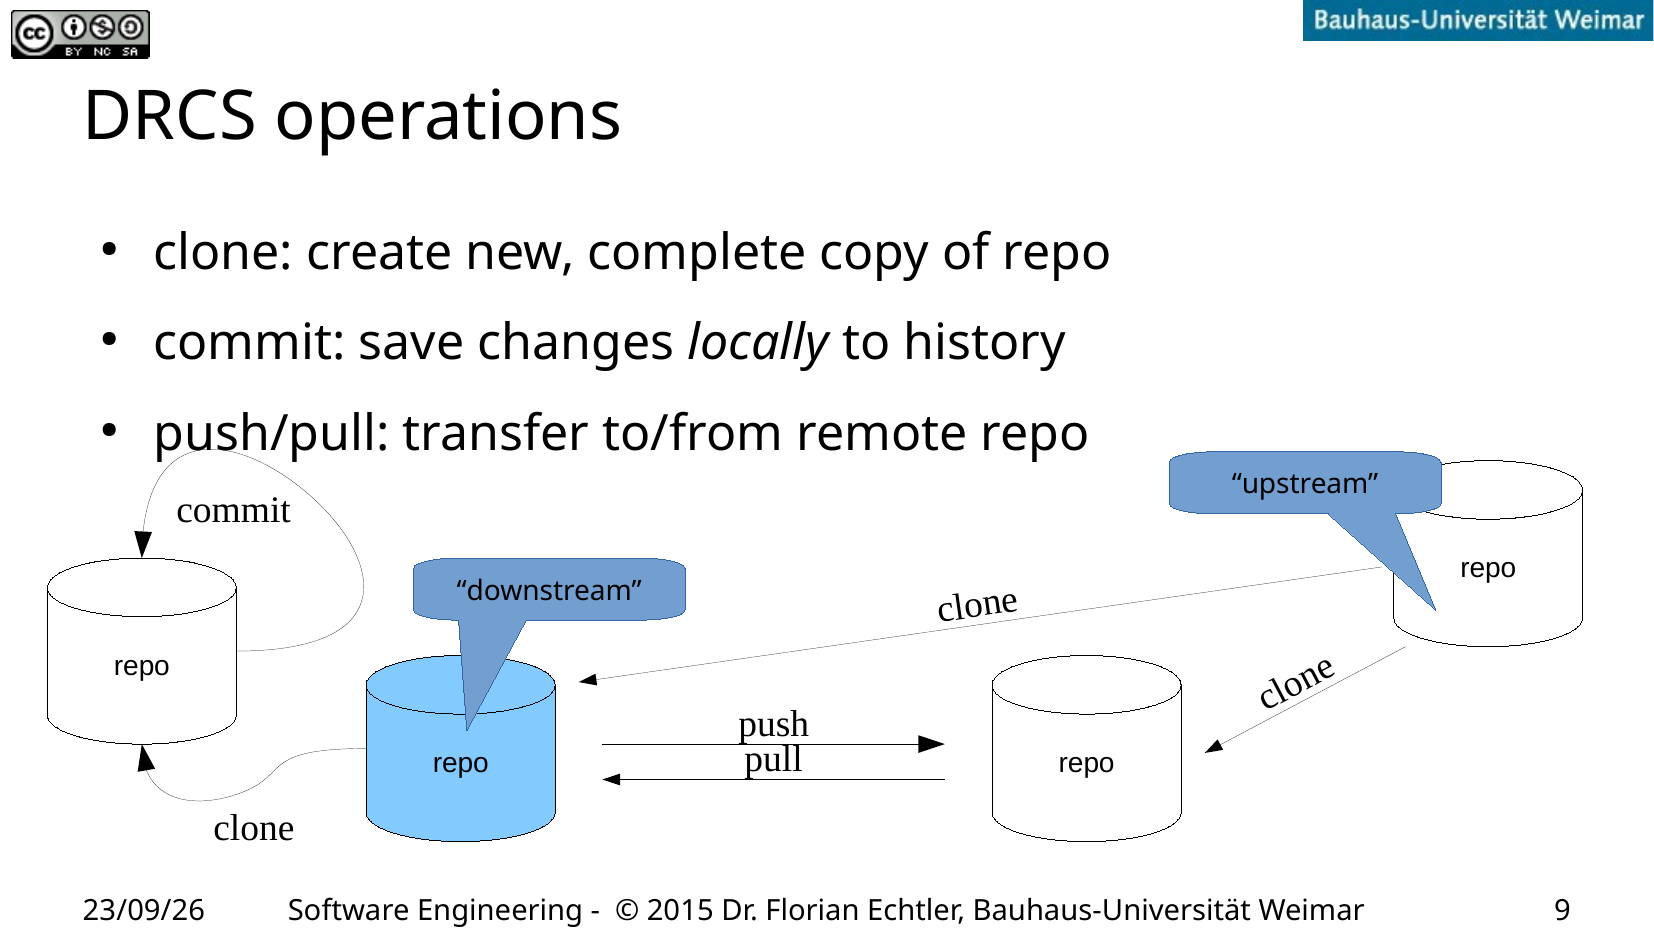

# DRCS operations
clone: create new, complete copy of repo
commit: save changes locally to history
push/pull: transfer to/from remote repo
“upstream”
repo
repo
“downstream”
clone
clone
repo
repo
push
pull
Software Engineering - © 2015 Dr. Florian Echtler, Bauhaus-Universität Weimar
9